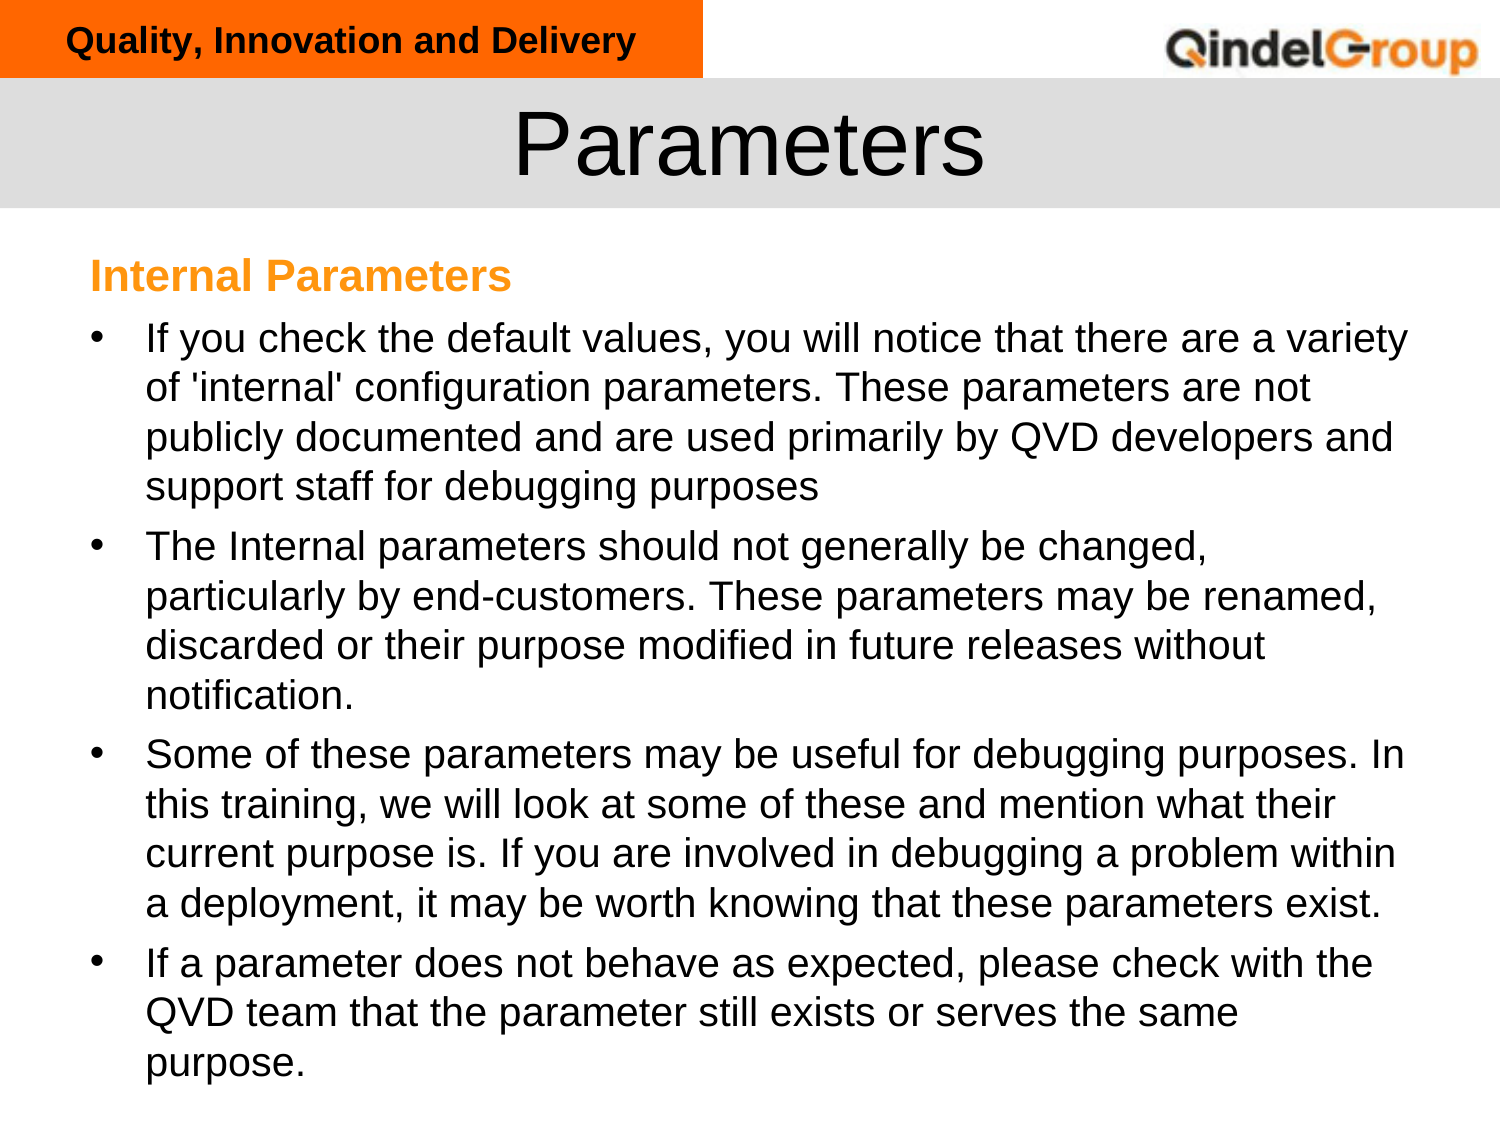

# Parameters
Internal Parameters
If you check the default values, you will notice that there are a variety of 'internal' configuration parameters. These parameters are not publicly documented and are used primarily by QVD developers and support staff for debugging purposes
The Internal parameters should not generally be changed, particularly by end-customers. These parameters may be renamed, discarded or their purpose modified in future releases without notification.
Some of these parameters may be useful for debugging purposes. In this training, we will look at some of these and mention what their current purpose is. If you are involved in debugging a problem within a deployment, it may be worth knowing that these parameters exist.
If a parameter does not behave as expected, please check with the QVD team that the parameter still exists or serves the same purpose.